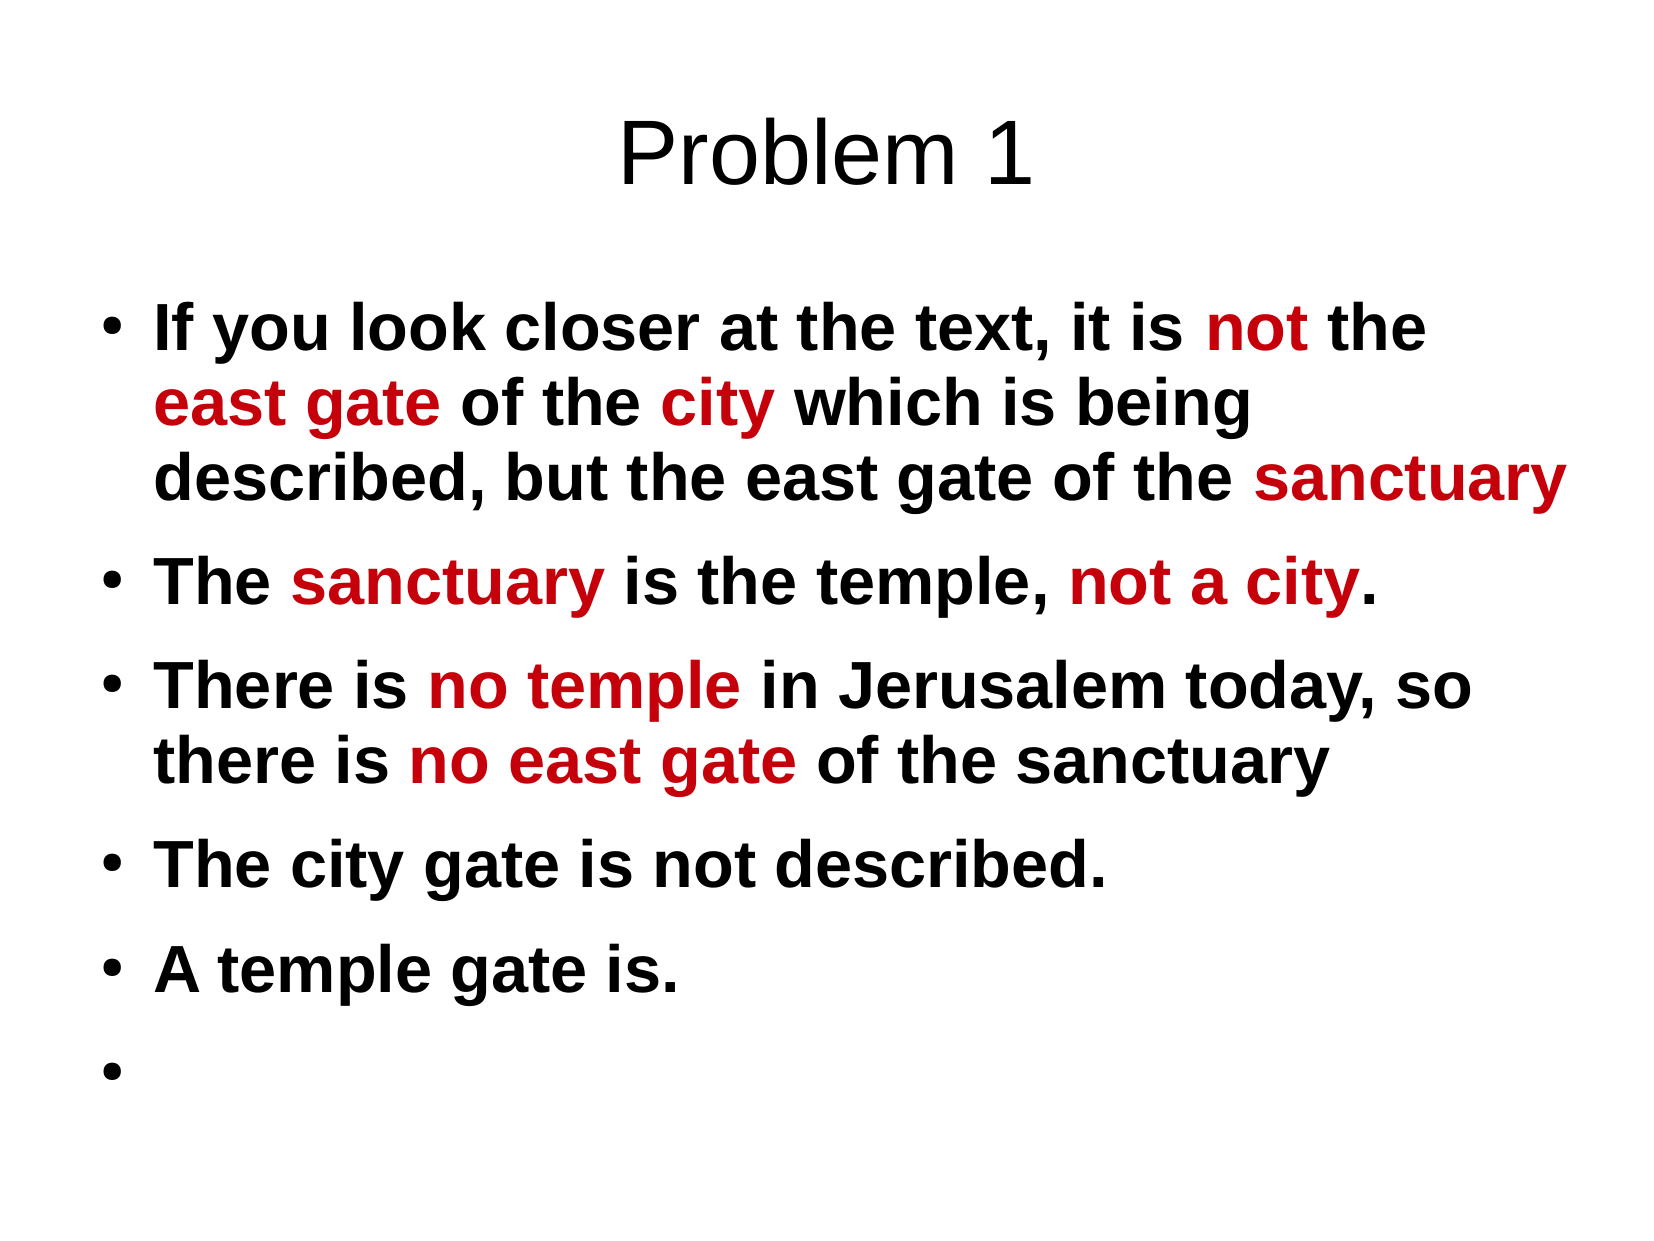

# Problem 1
If you look closer at the text, it is not the east gate of the city which is being described, but the east gate of the sanctuary
The sanctuary is the temple, not a city.
There is no temple in Jerusalem today, so there is no east gate of the sanctuary
The city gate is not described.
A temple gate is.